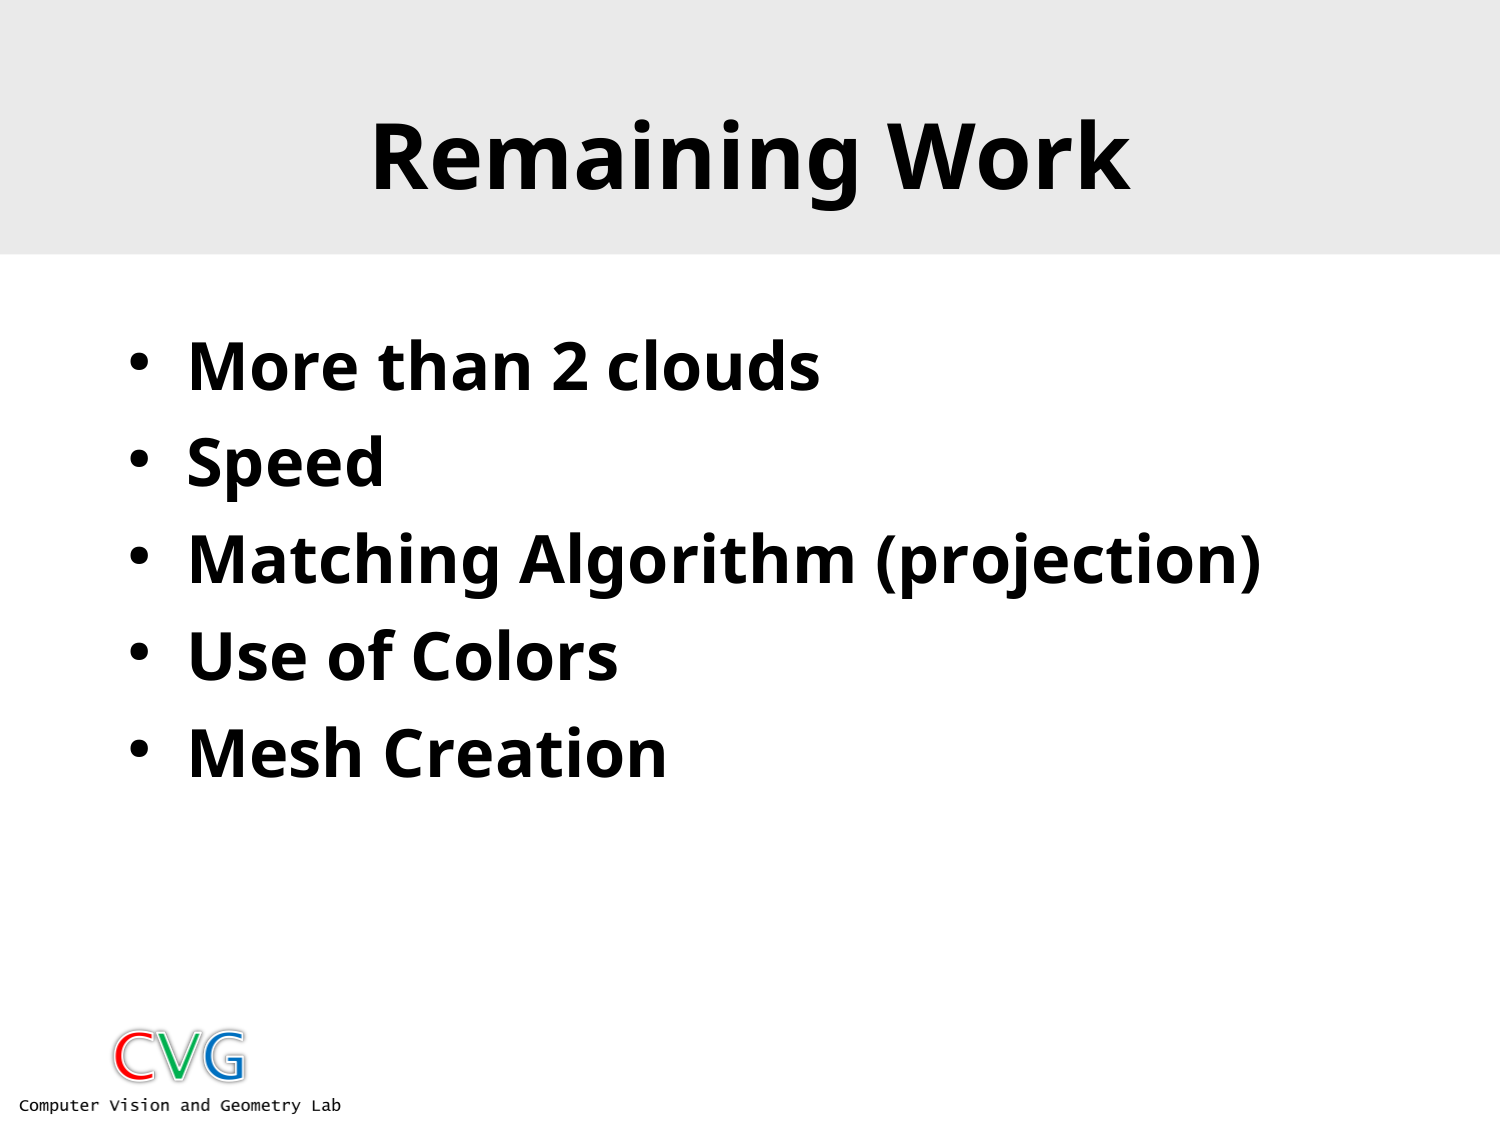

# Remaining Work
More than 2 clouds
Speed
Matching Algorithm (projection)
Use of Colors
Mesh Creation